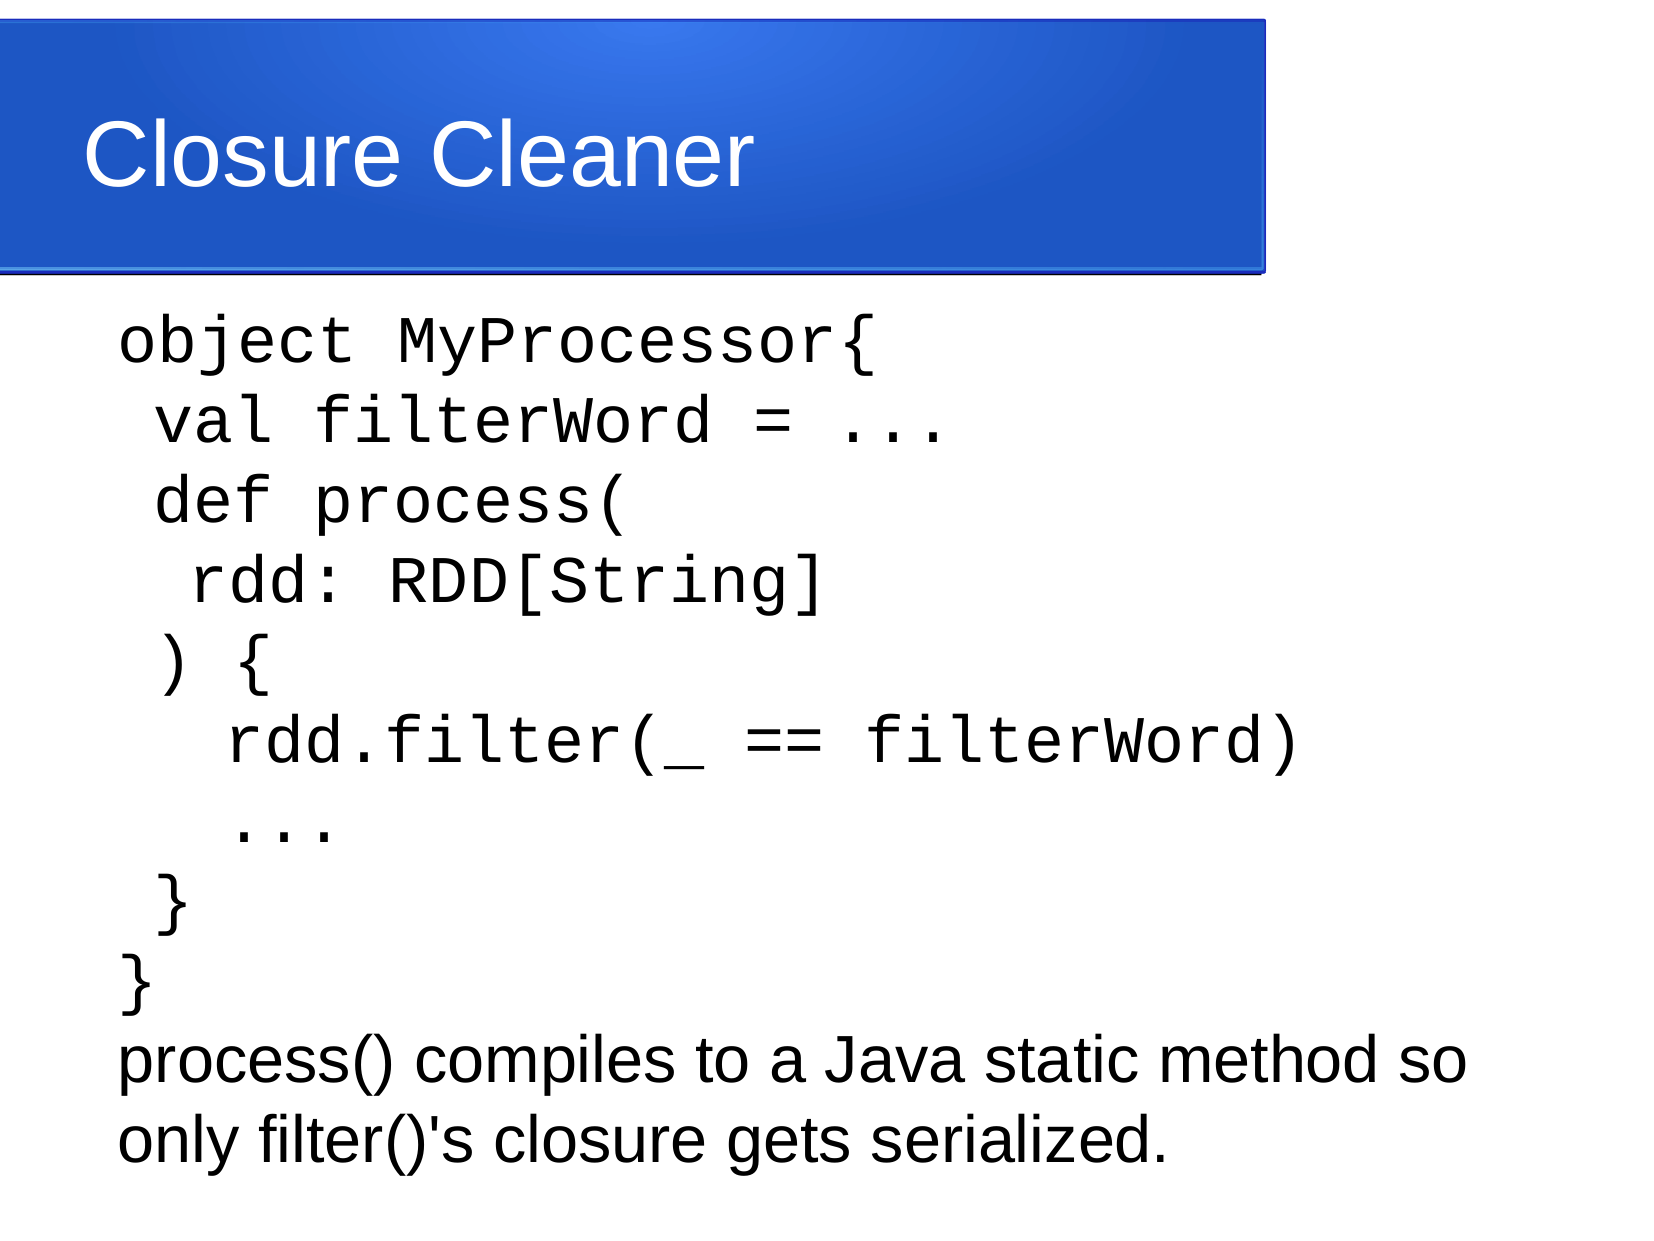

Closure Cleaner
object MyProcessor{
val filterWord = ...
def process(
rdd: RDD[String]
) {
rdd.filter(_ == filterWord)
...
}
}
process() compiles to a Java static method so only filter()'s closure gets serialized.